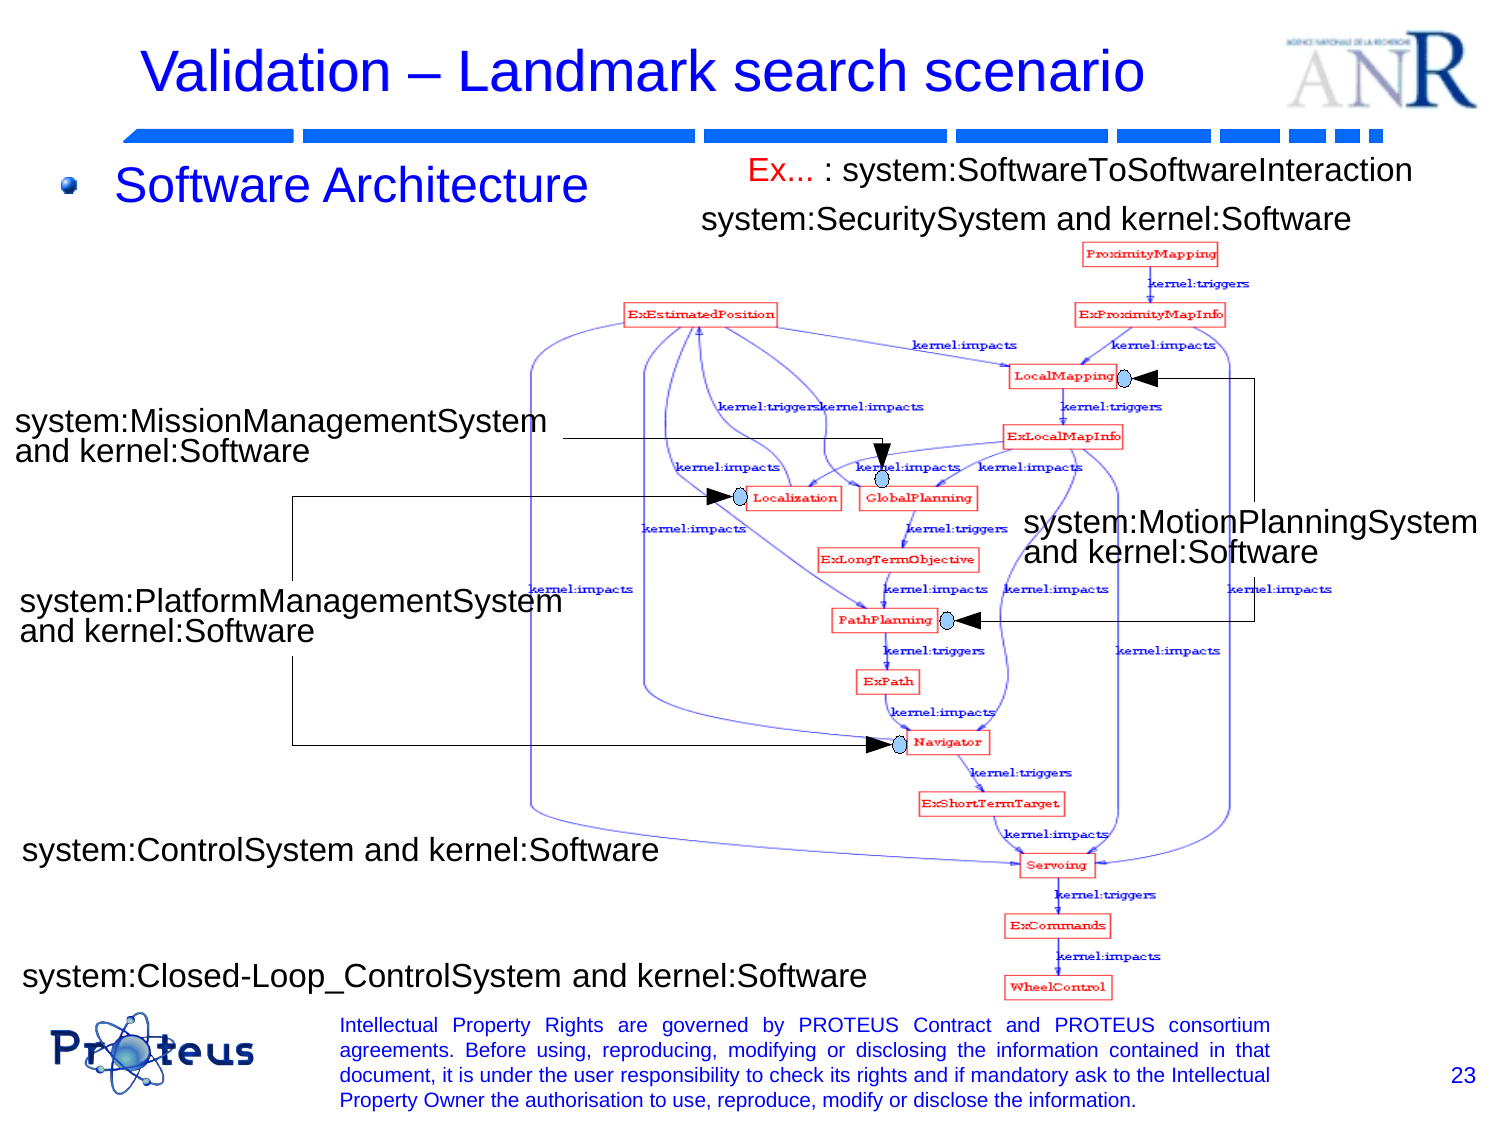

# Validation – Landmark search scenario
Ex... : system:SoftwareToSoftwareInteraction
Software Architecture
system:SecuritySystem and kernel:Software
system:MissionManagementSystem
and kernel:Software
system:MotionPlanningSystem
and kernel:Software
system:PlatformManagementSystem
and kernel:Software
system:ControlSystem and kernel:Software
system:Closed-Loop_ControlSystem and kernel:Software
23